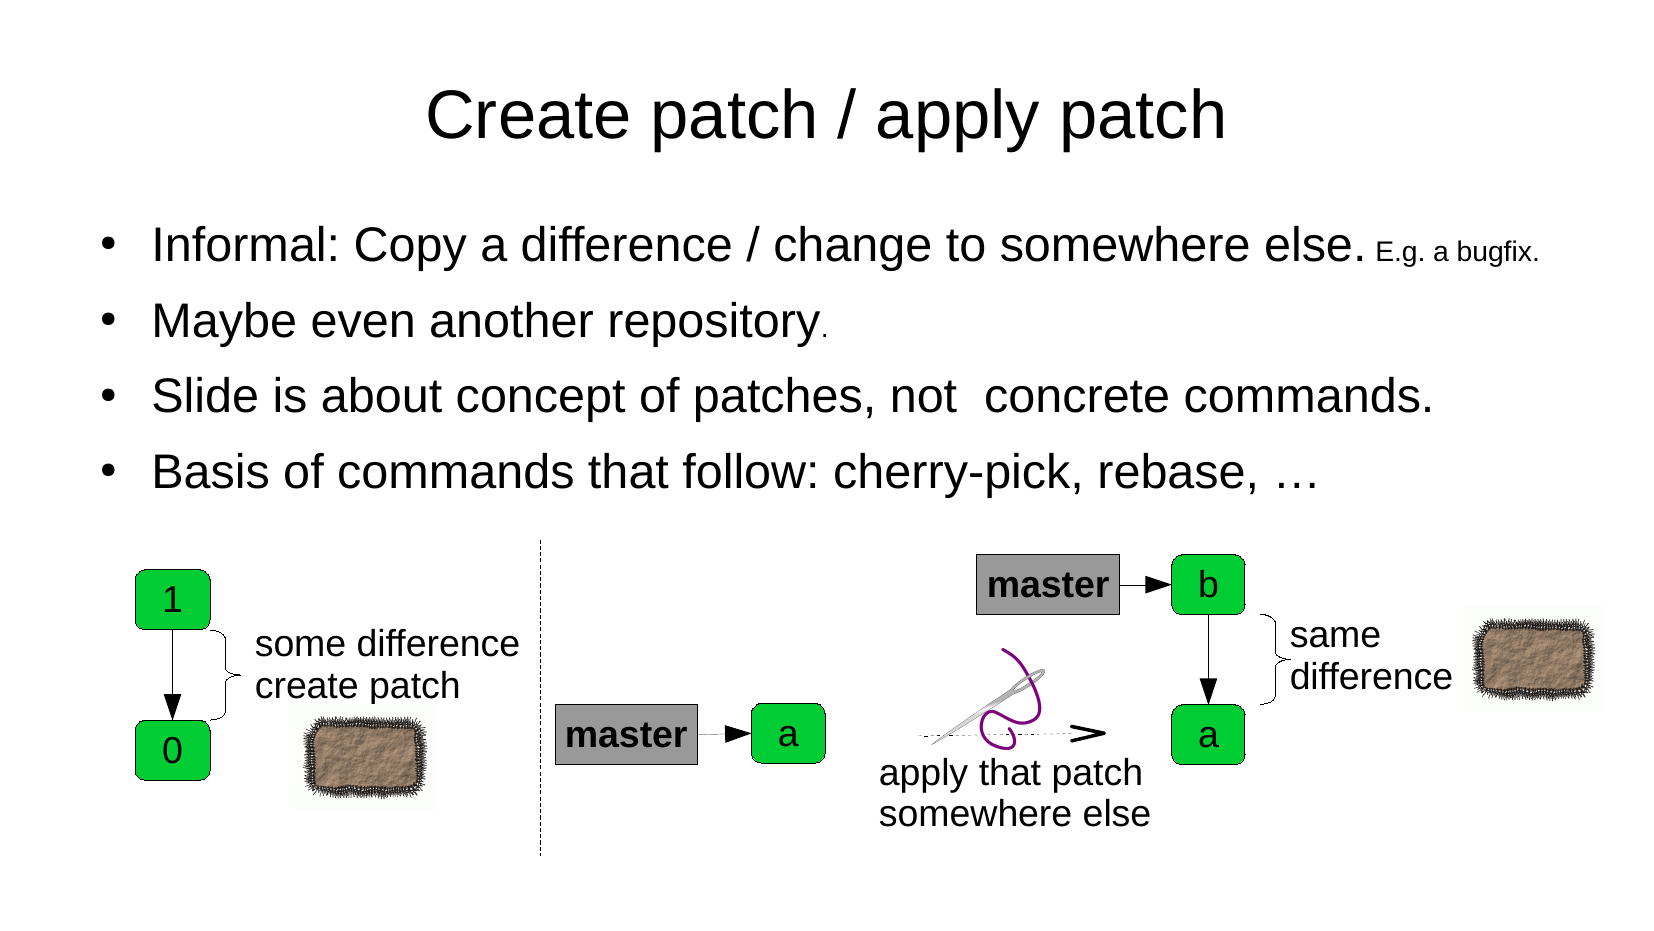

# Create patch / apply patch
Informal: Copy a difference / change to somewhere else. E.g. a bugfix.
Maybe even another repository.
Slide is about concept of patches, not concrete commands.
Basis of commands that follow: cherry-pick, rebase, …
master
b
1
same
difference
some difference
create patch
a
master
a
0
apply that patch
somewhere else